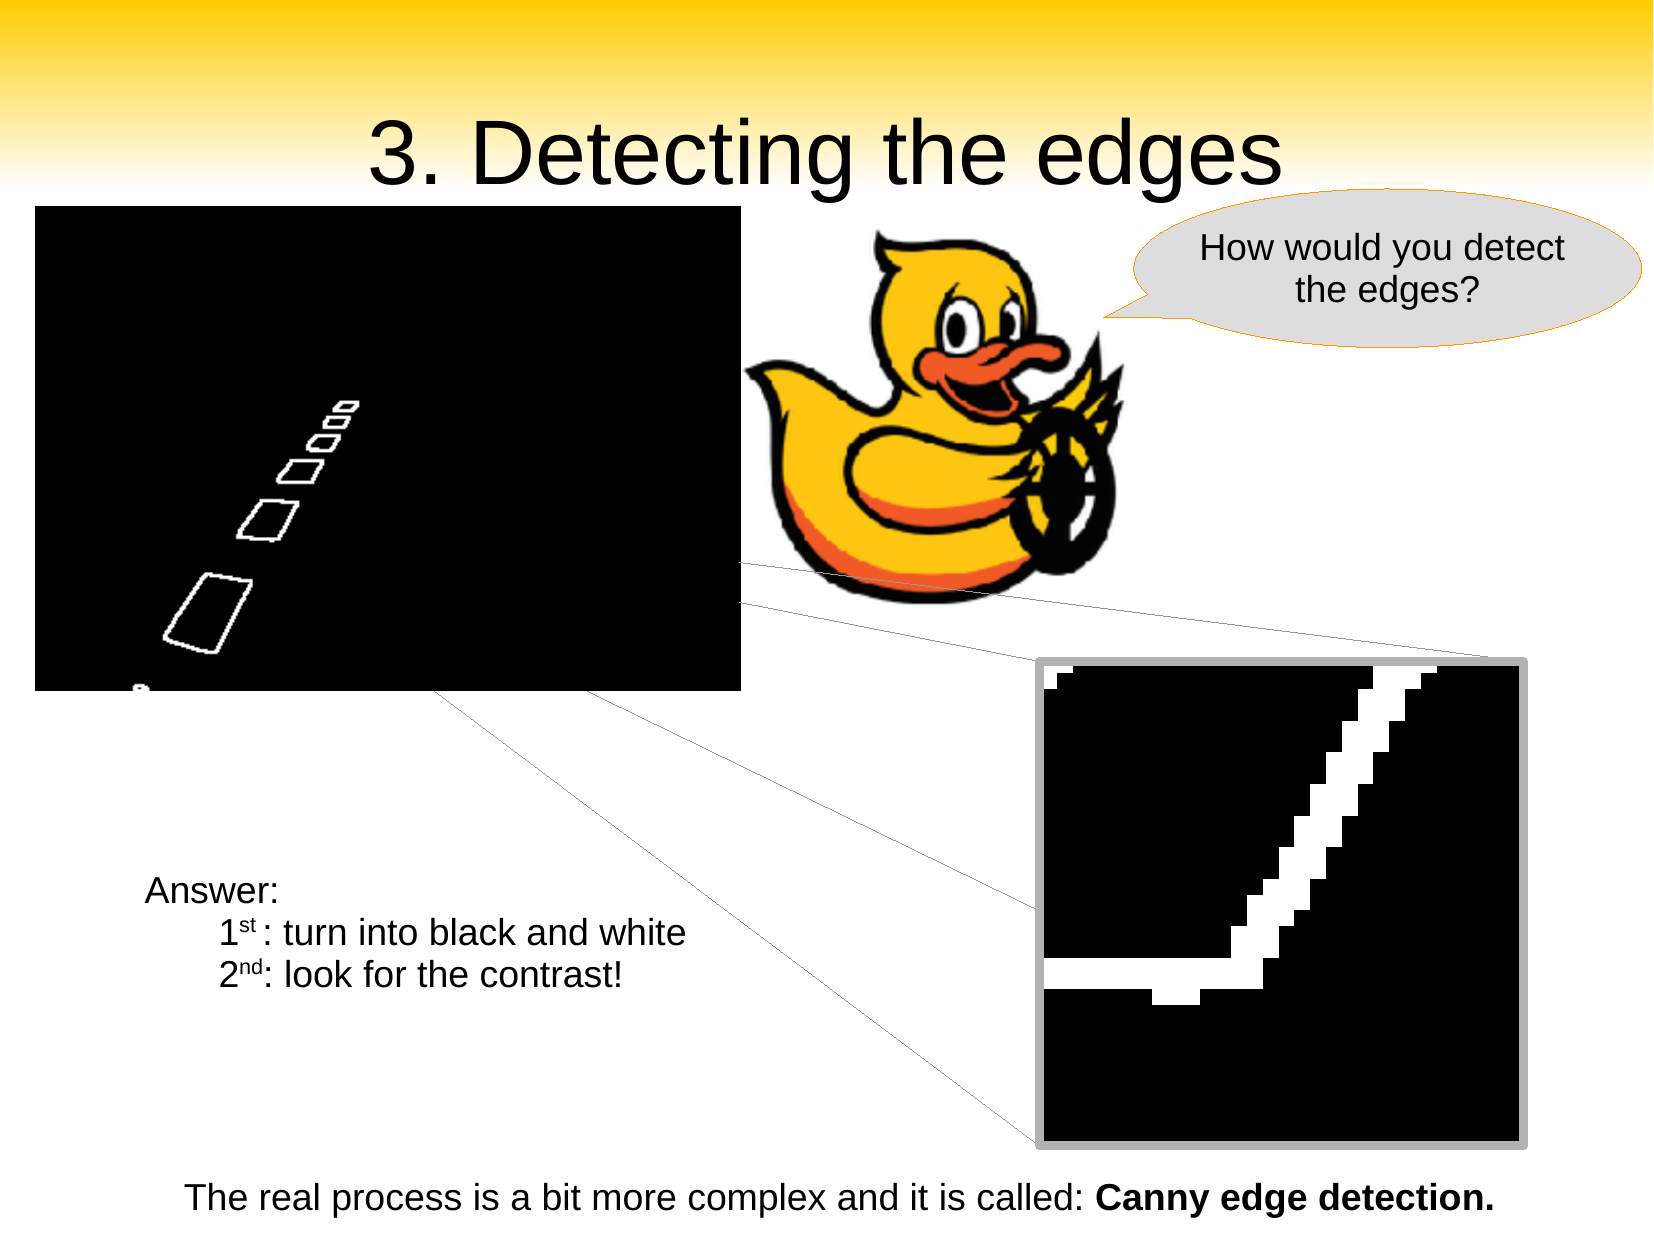

# 3. Detecting the edges
How would you detect
the edges?
Answer:
	1st : turn into black and white
	2nd: look for the contrast!
The real process is a bit more complex and it is called: Canny edge detection.